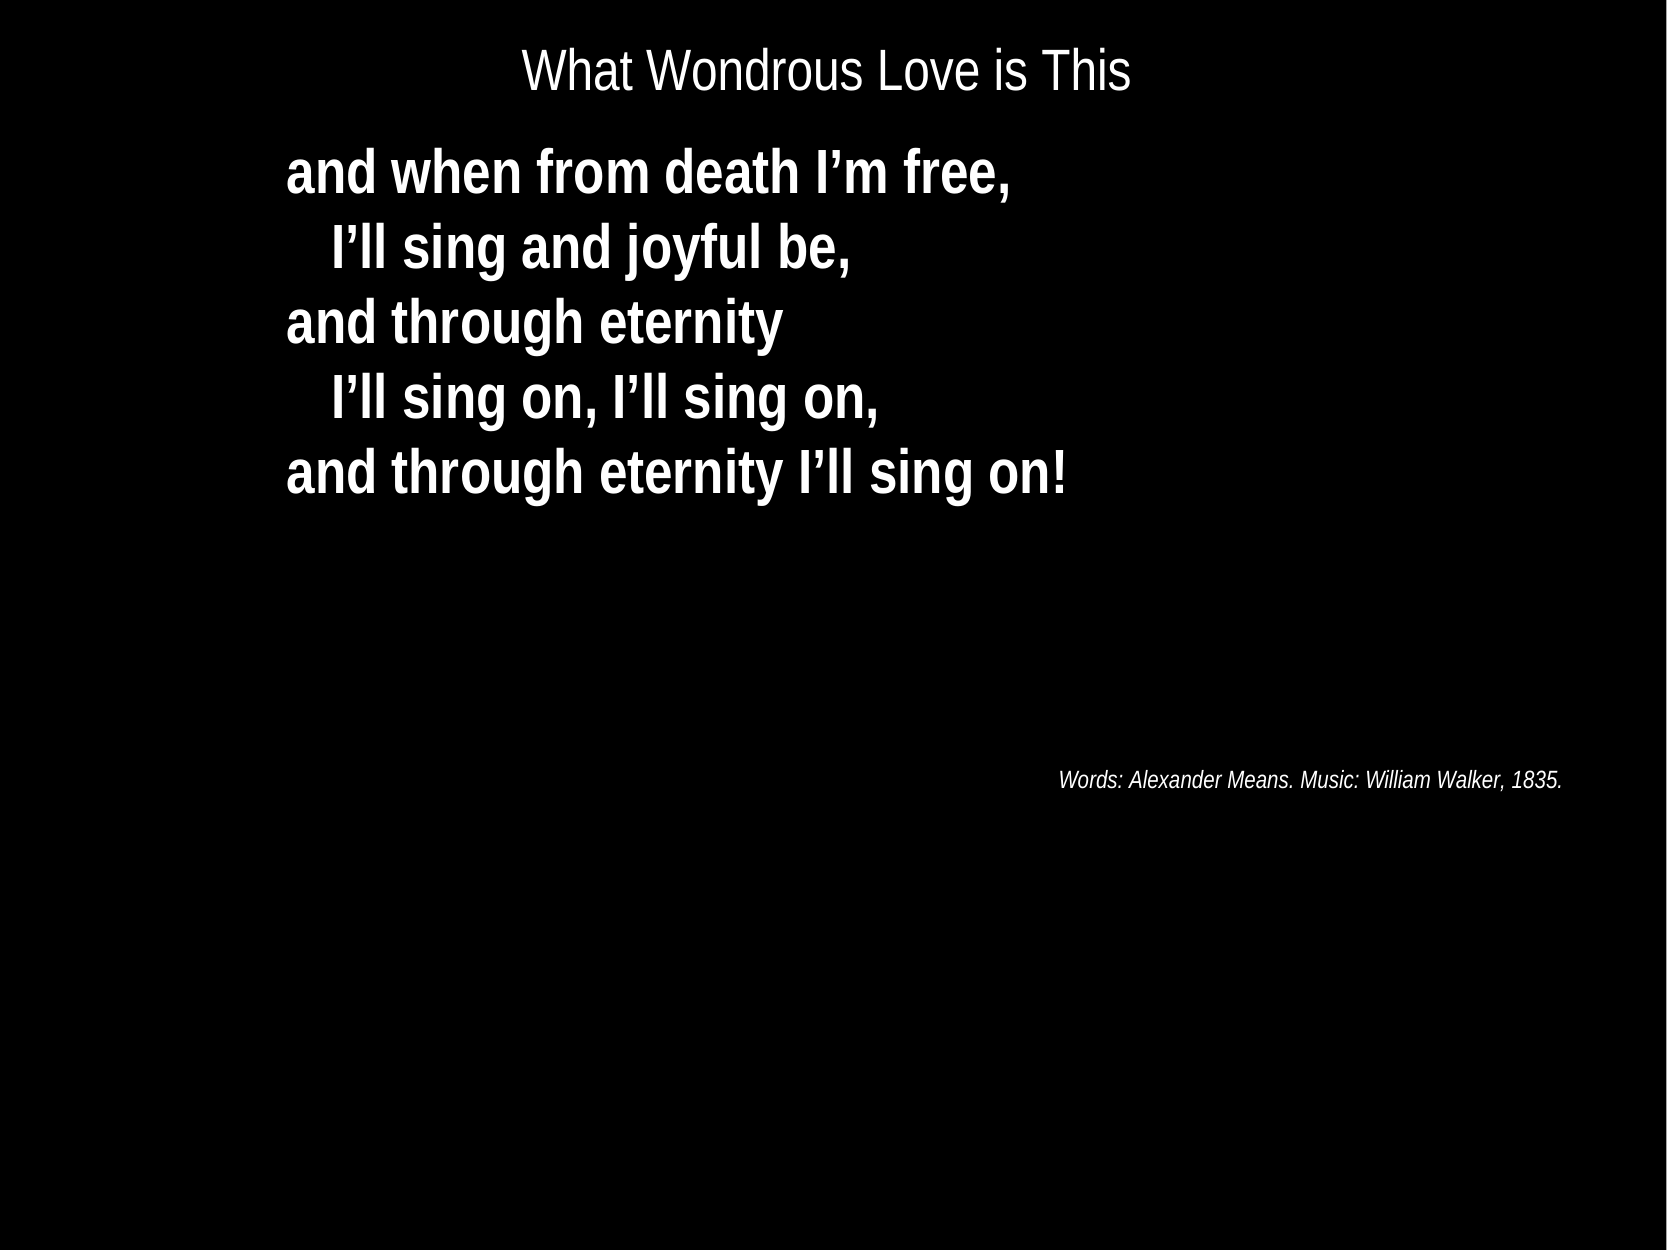

# What Wondrous Love is This
and when from death I’m free,
I’ll sing and joyful be,
and through eternity
I’ll sing on, I’ll sing on,
and through eternity I’ll sing on!
Words: Alexander Means. Music: William Walker, 1835.